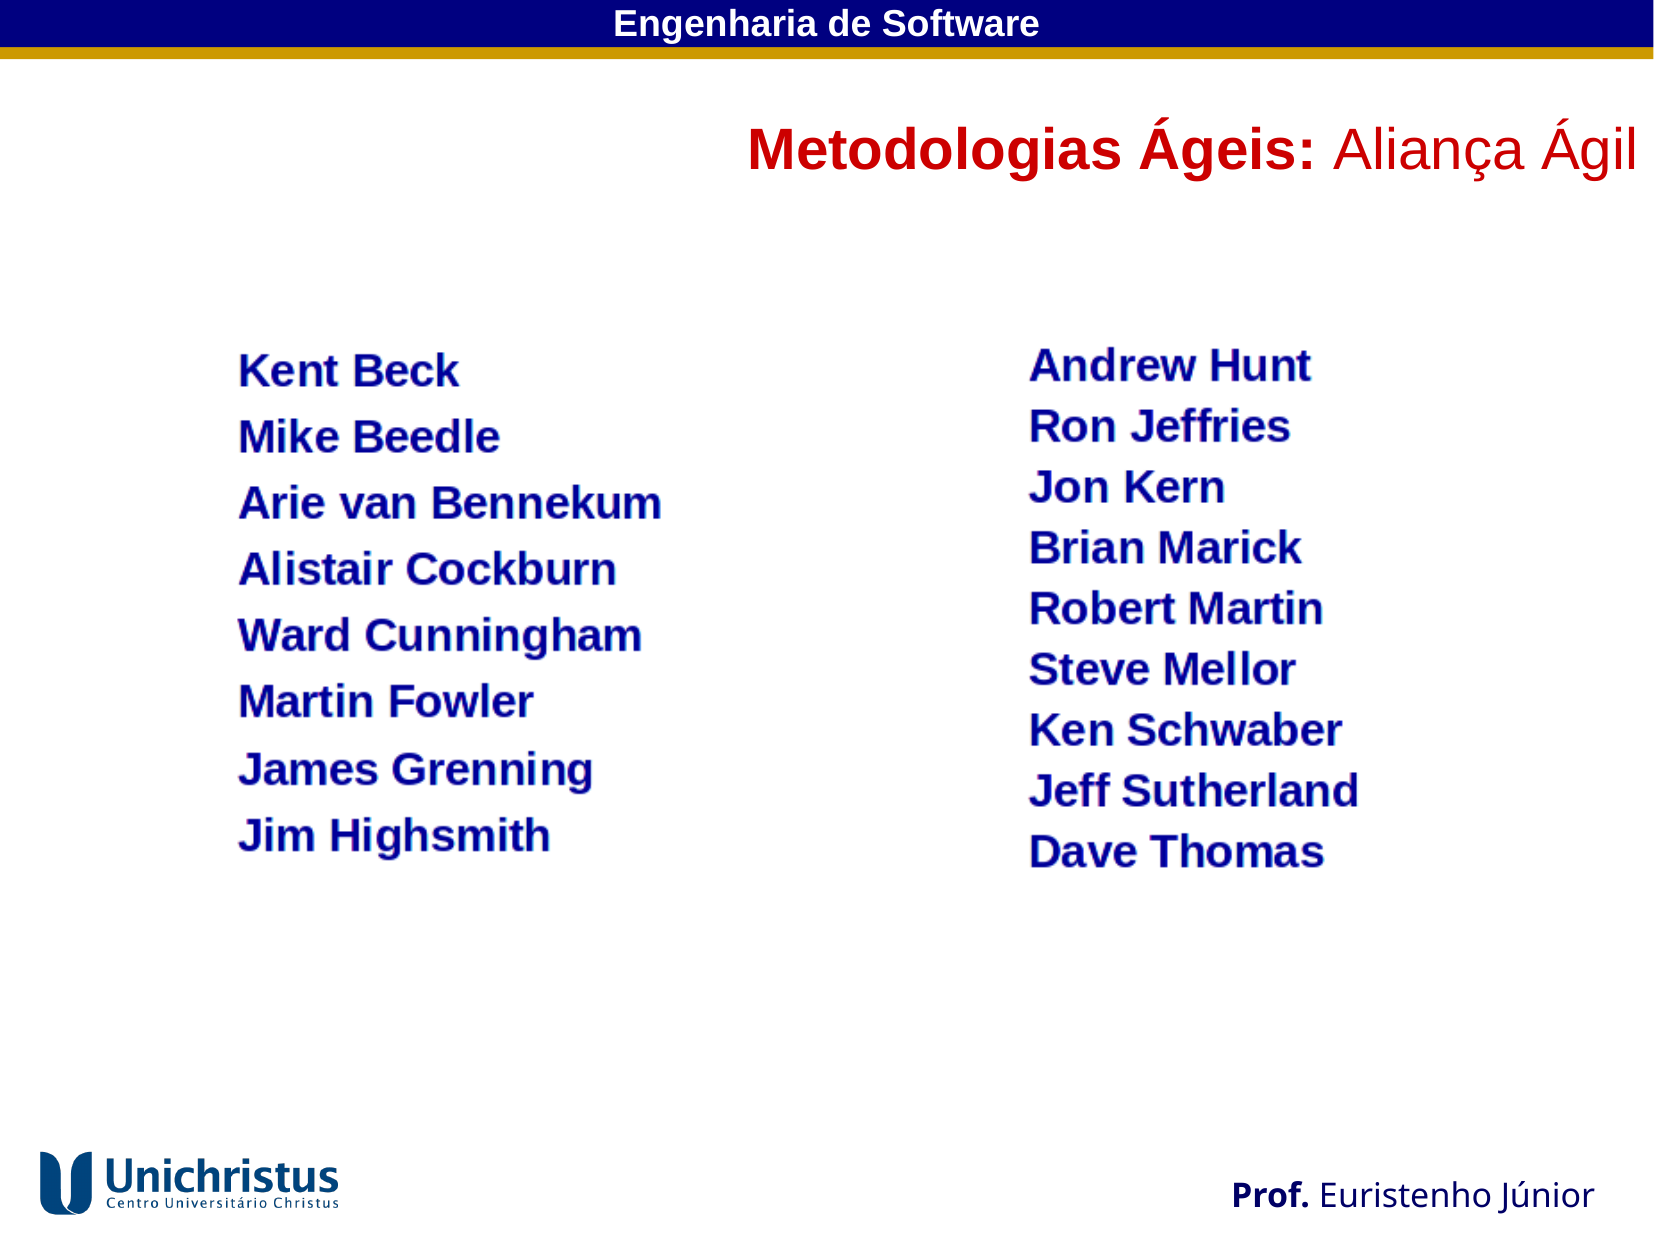

Engenharia de Software
Metodologias Ágeis: Aliança Ágil
Prof. Euristenho Júnior